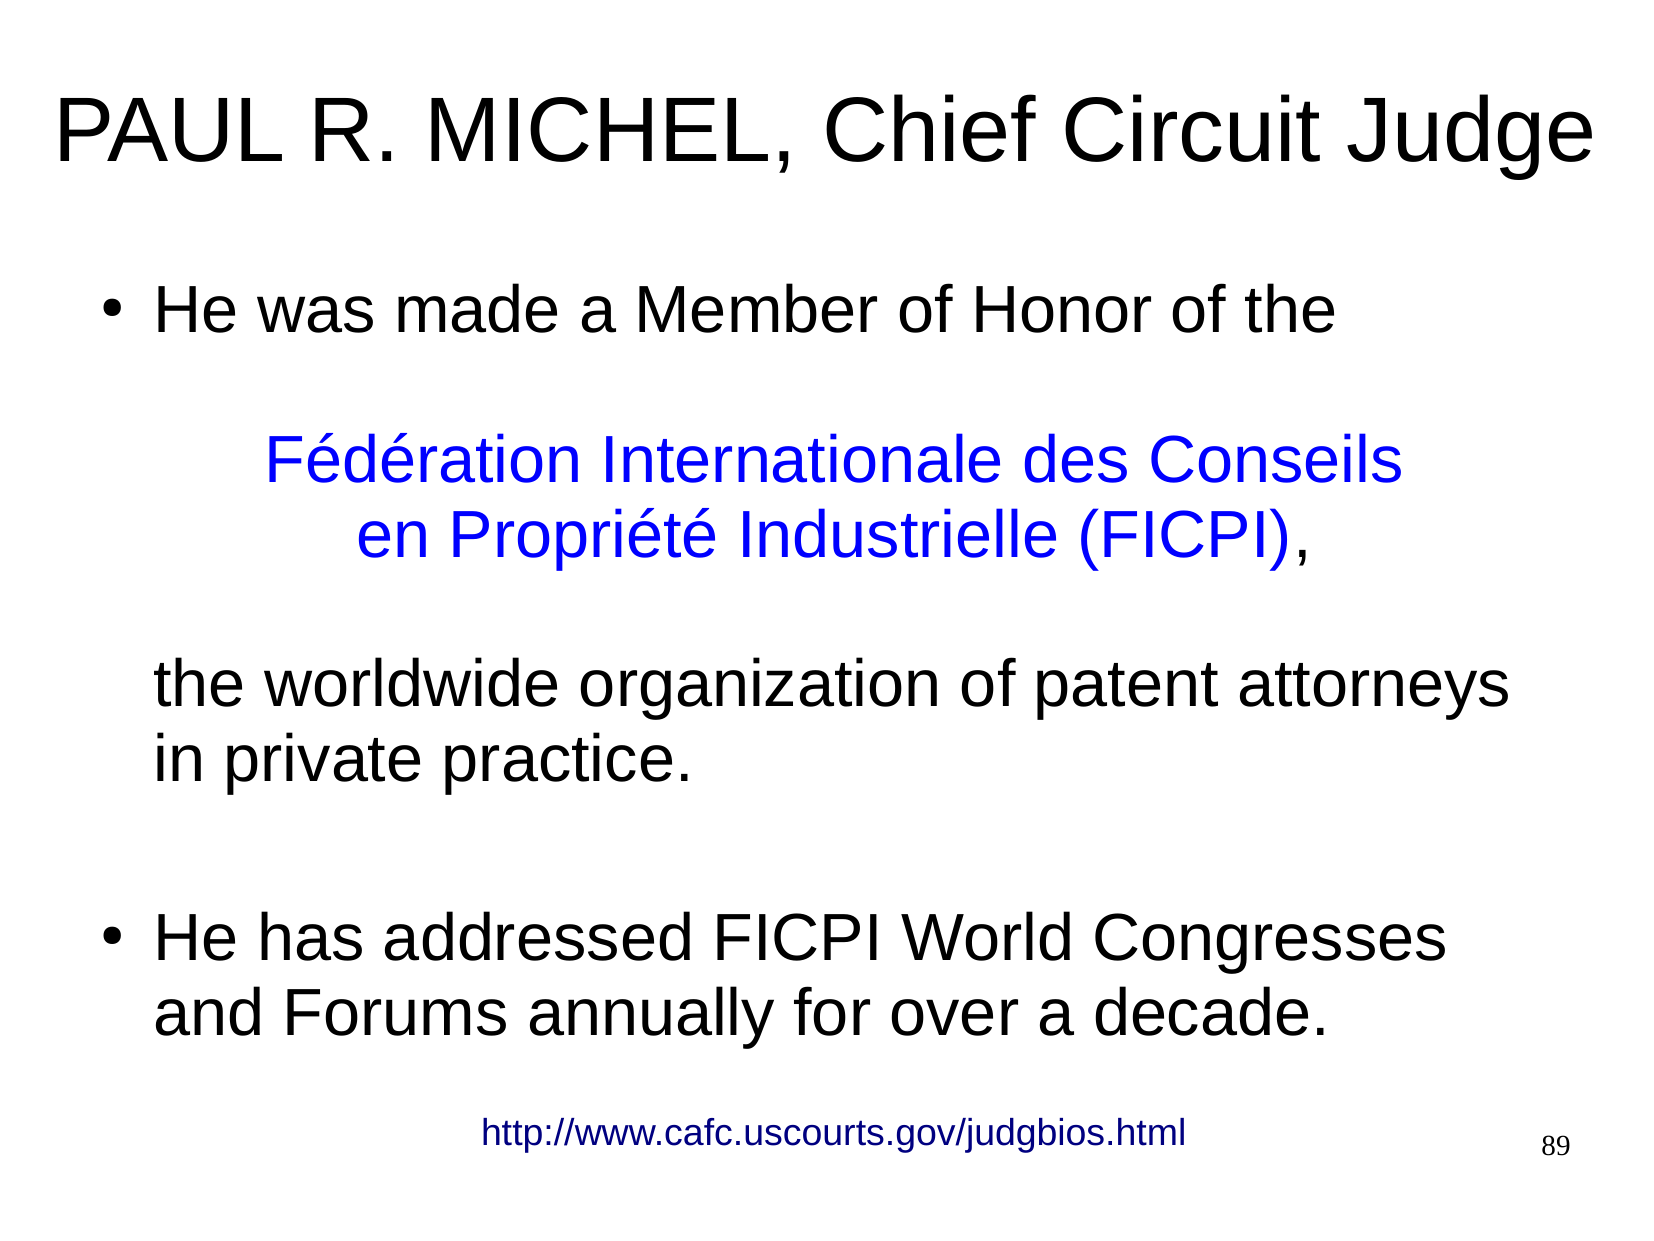

# PAUL R. MICHEL, Chief Circuit Judge
He was made a Member of Honor of the
 Fédération Internationale des Conseils
 en Propriété Industrielle (FICPI),
the worldwide organization of patent attorneys in private practice.
He has addressed FICPI World Congresses and Forums annually for over a decade.
http://www.cafc.uscourts.gov/judgbios.html
89